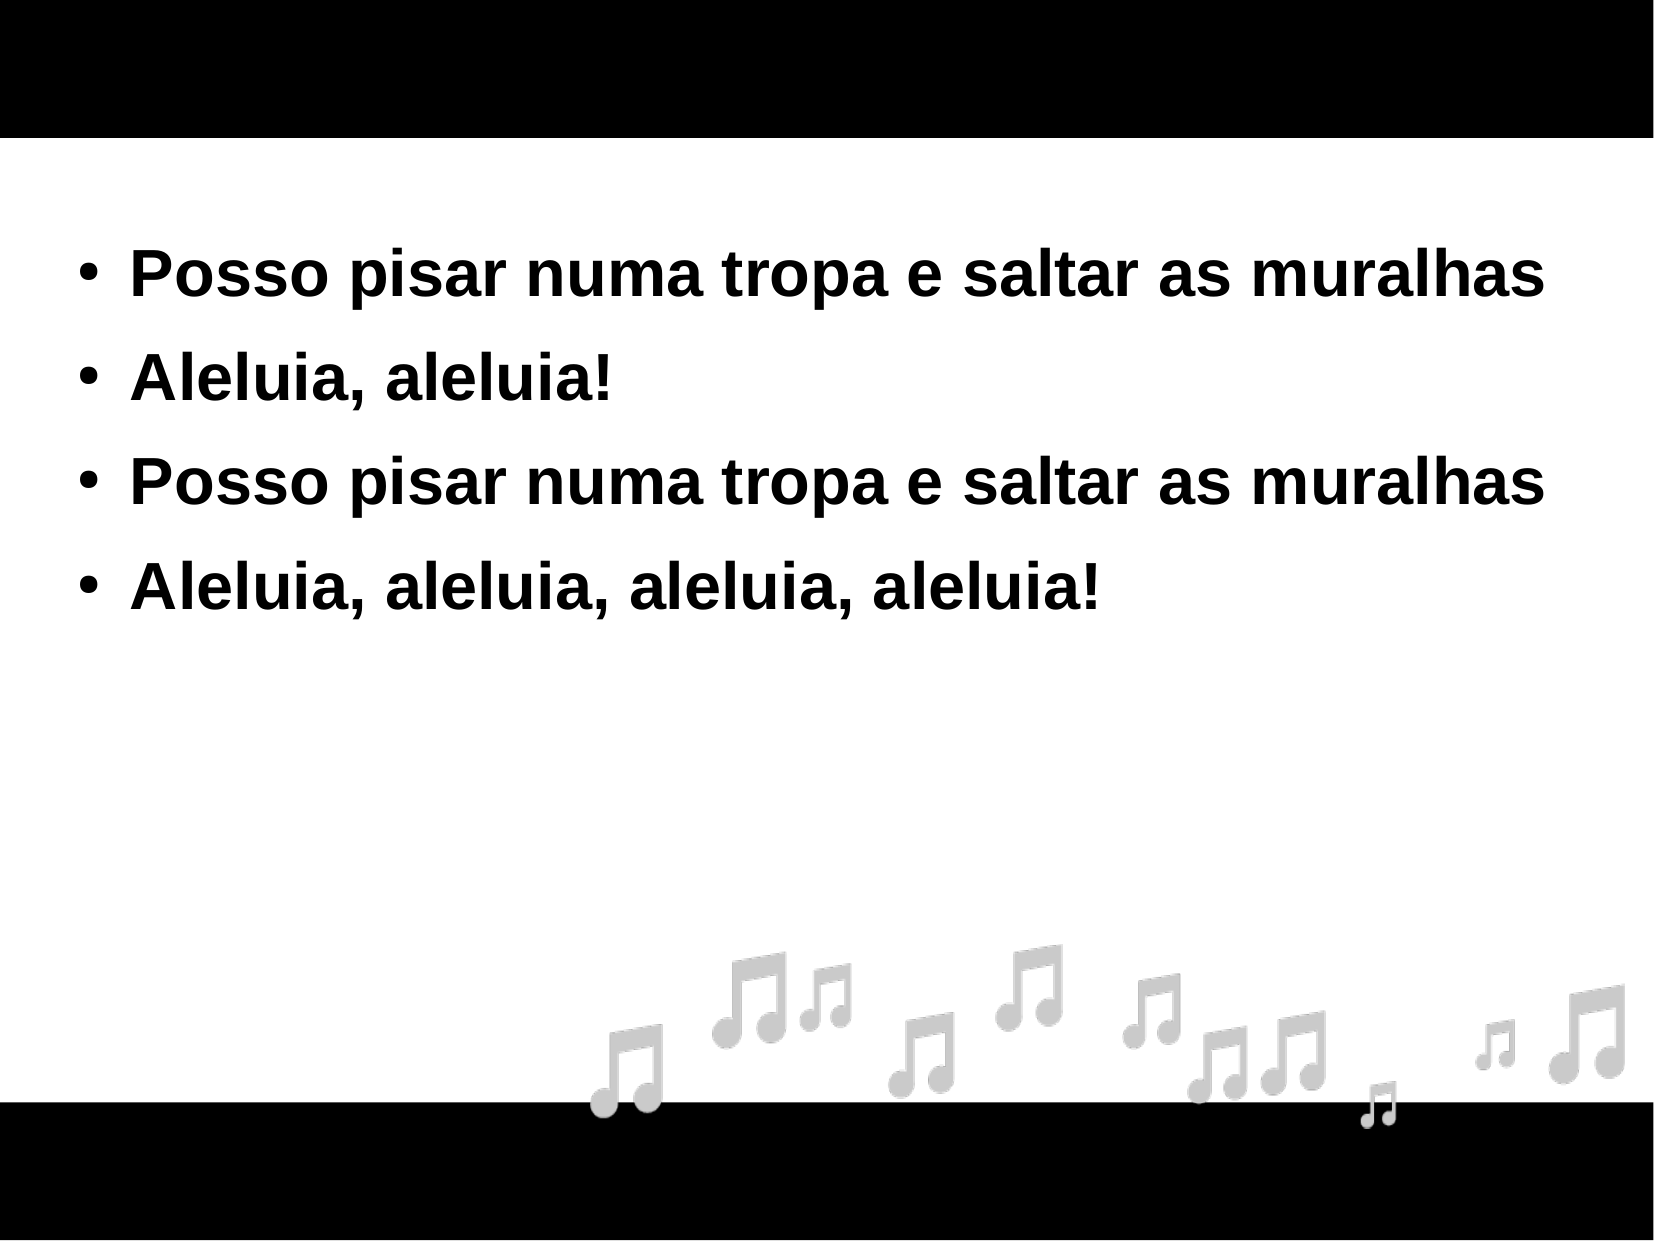

# Posso pisar numa tropa e saltar as muralhas
Aleluia, aleluia!
Posso pisar numa tropa e saltar as muralhas
Aleluia, aleluia, aleluia, aleluia!